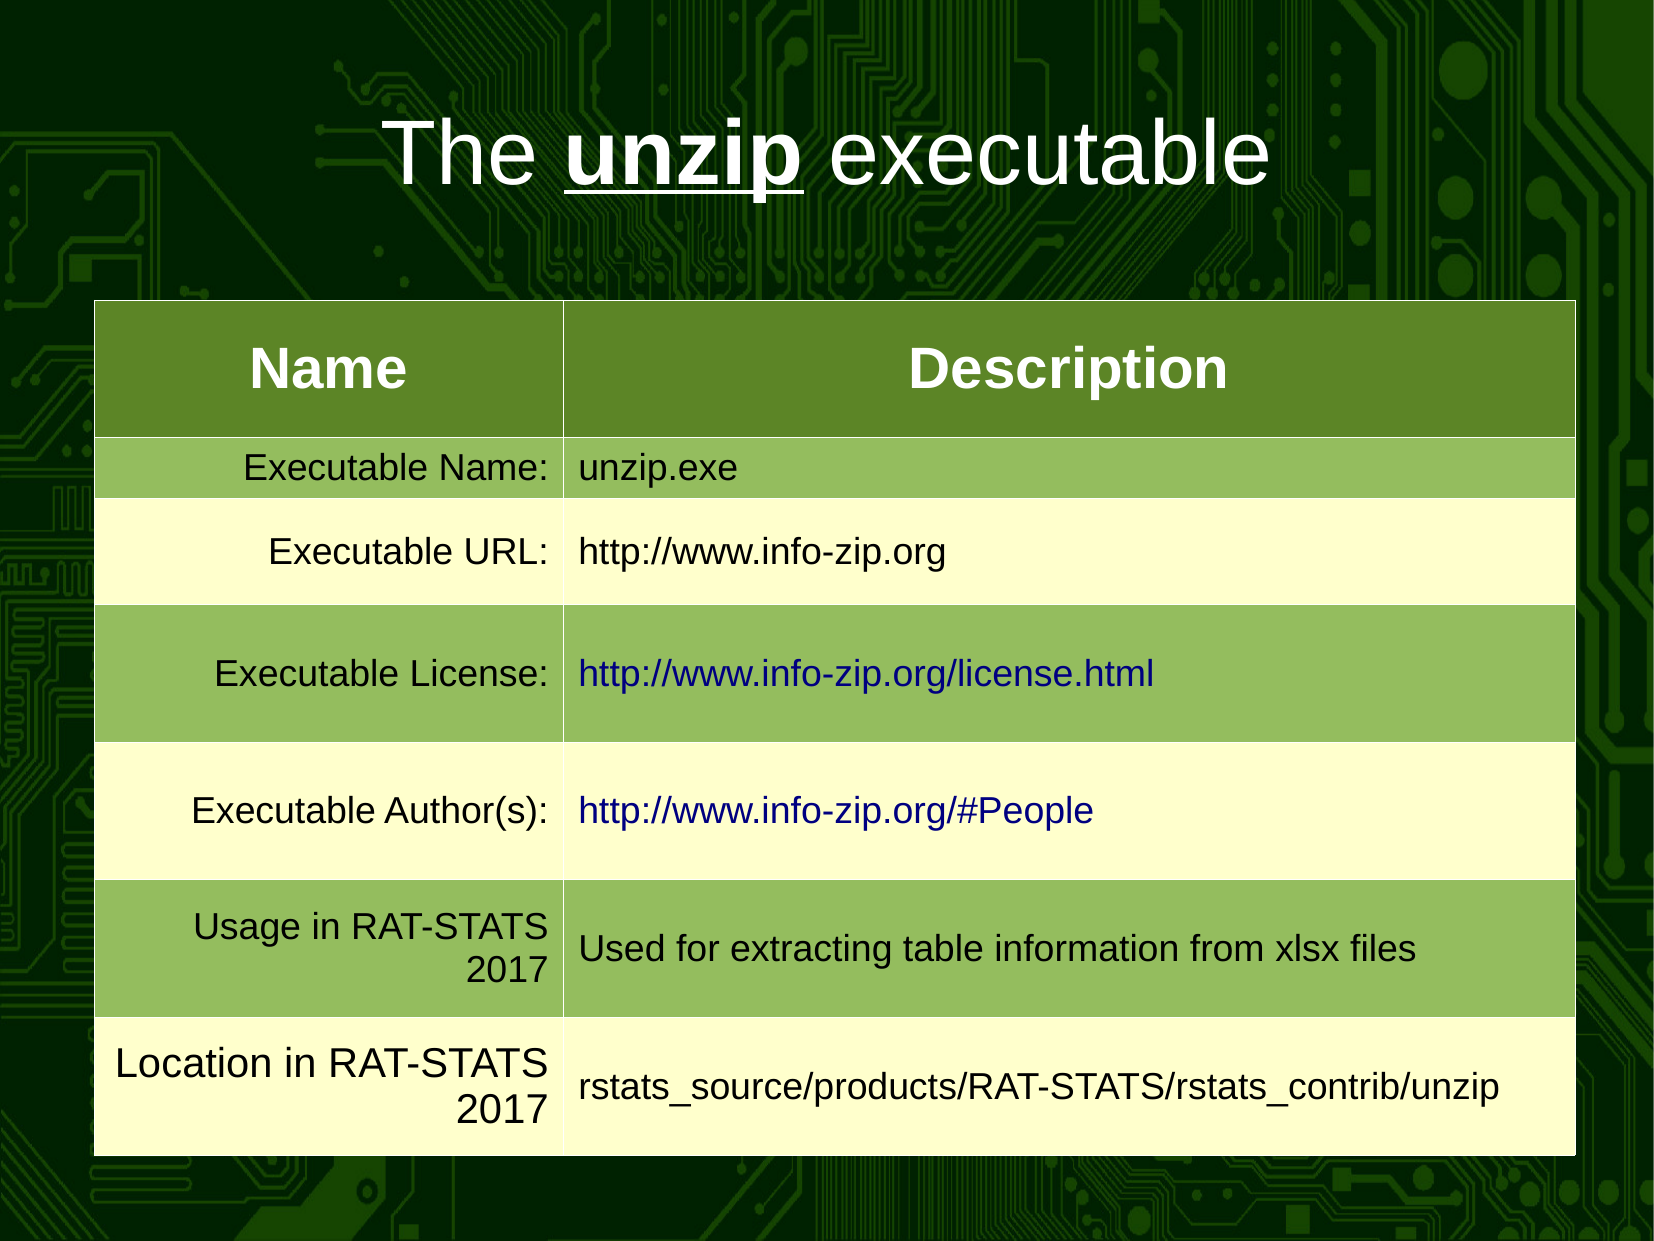

# The unzip executable
| Name | Description |
| --- | --- |
| Executable Name: | unzip.exe |
| Executable URL: | http://www.info-zip.org |
| Executable License: | http://www.info-zip.org/license.html |
| Executable Author(s): | http://www.info-zip.org/#People |
| Usage in RAT-STATS 2017 | Used for extracting table information from xlsx files |
| Location in RAT-STATS 2017 | rstats\_source/products/RAT-STATS/rstats\_contrib/unzip |